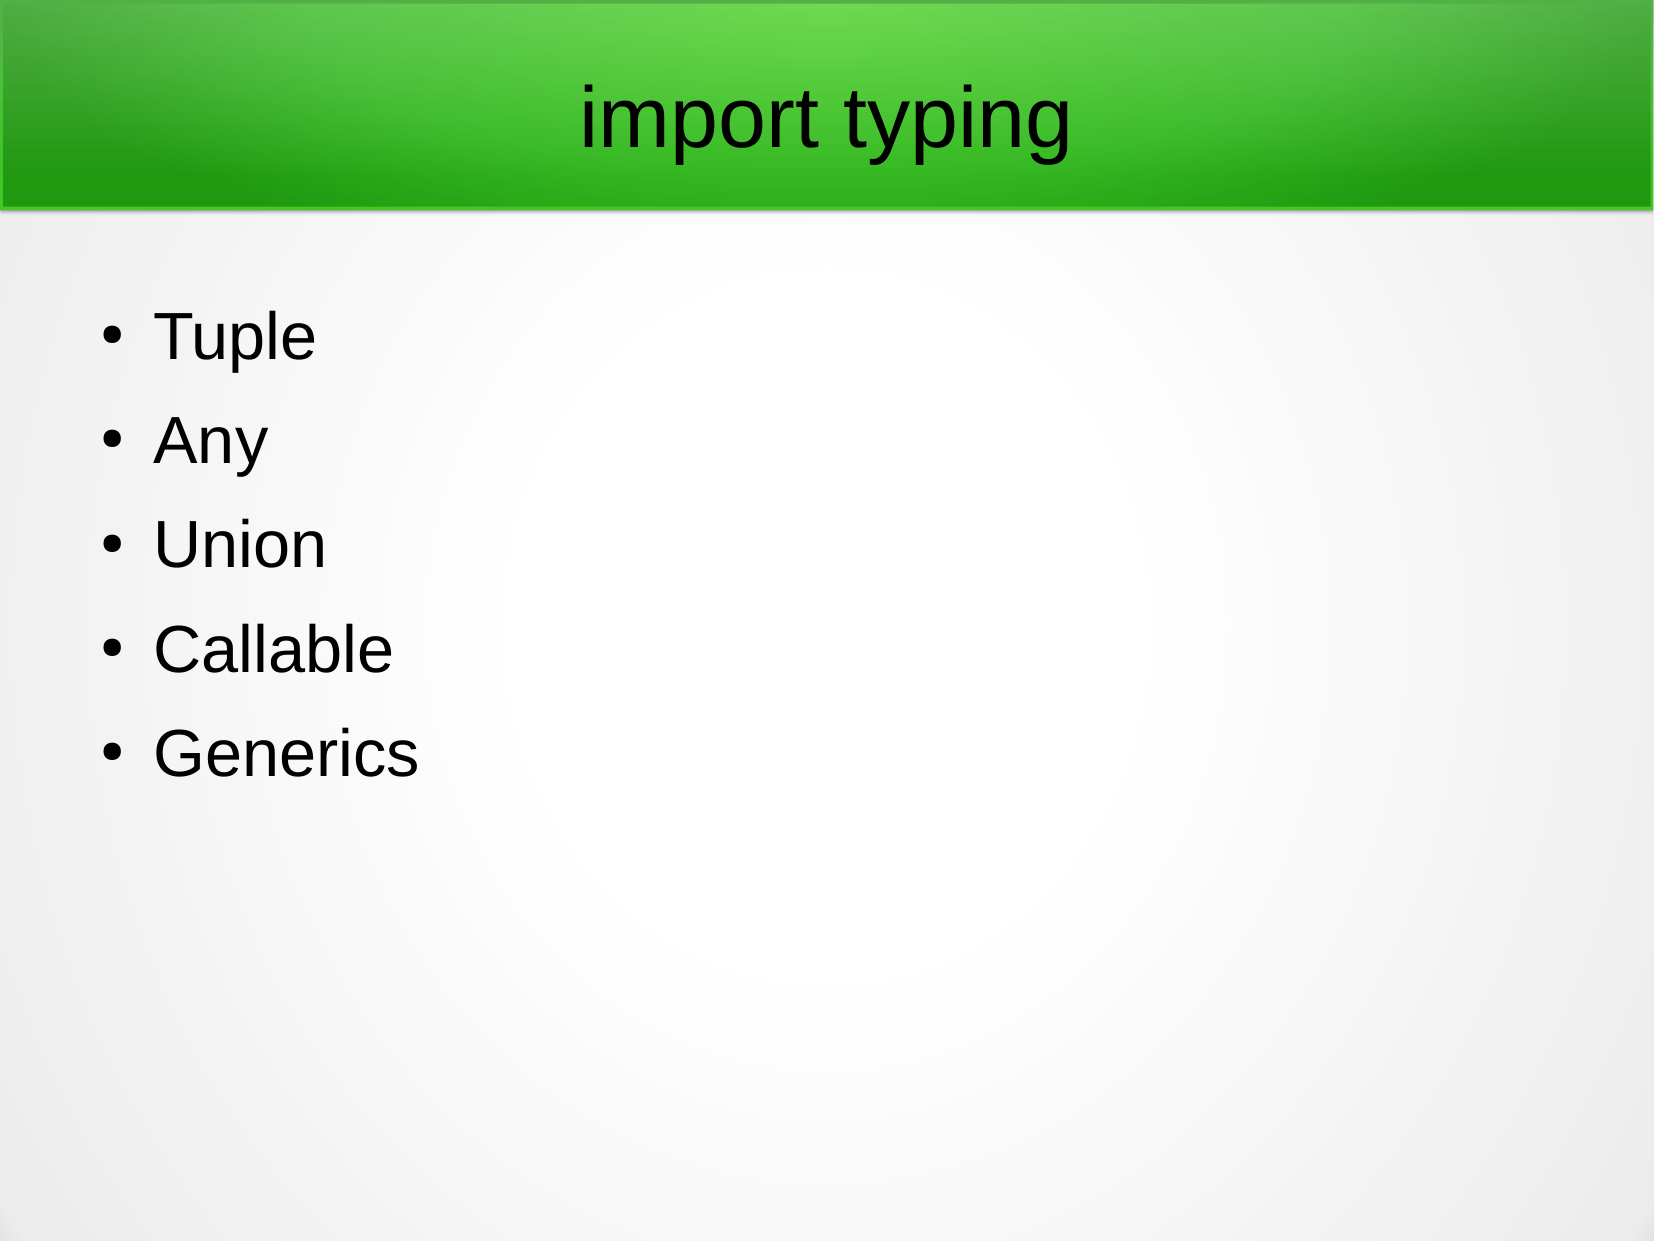

# import typing
Tuple
Any
Union
Callable
Generics